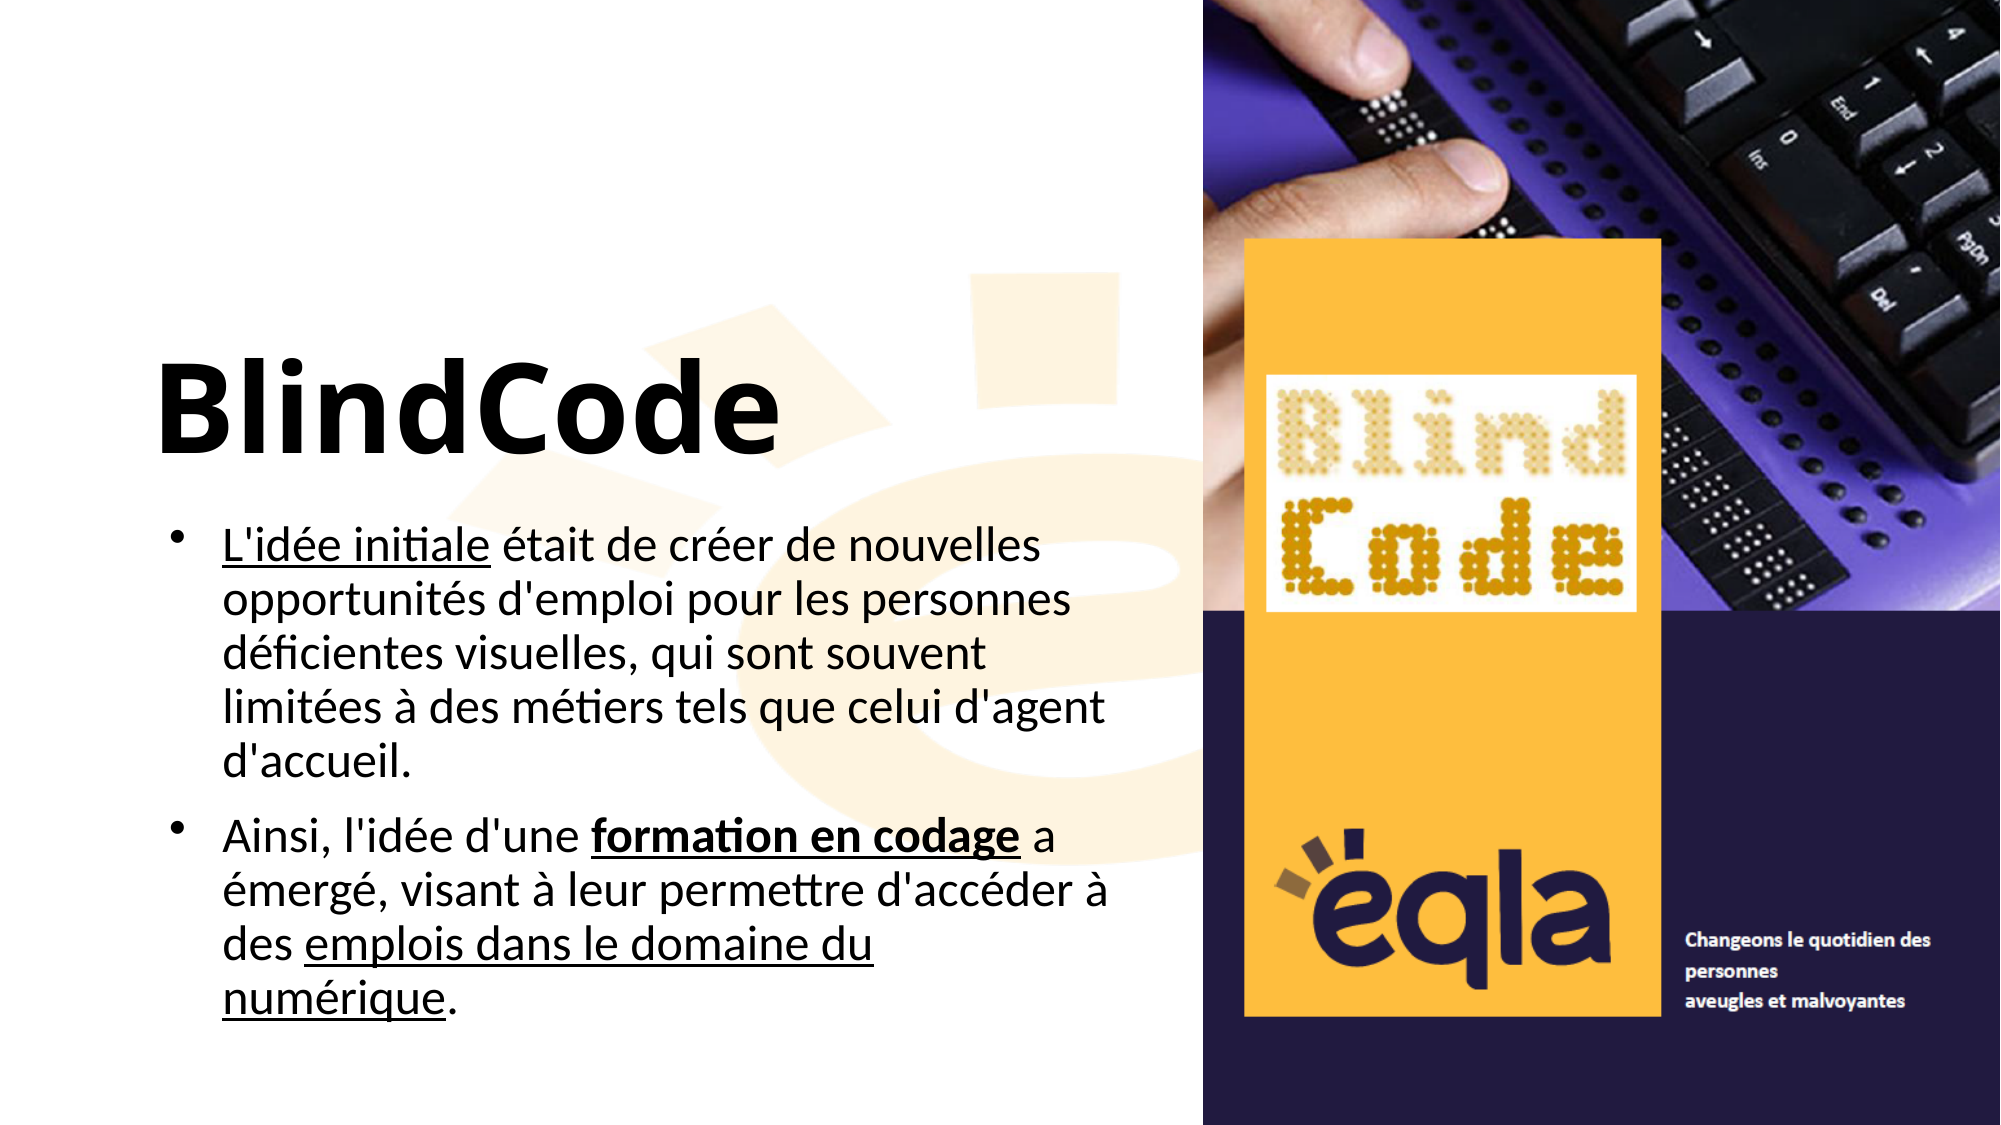

# BlindCode
L'idée initiale était de créer de nouvelles opportunités d'emploi pour les personnes déficientes visuelles, qui sont souvent limitées à des métiers tels que celui d'agent d'accueil.
Ainsi, l'idée d'une formation en codage a émergé, visant à leur permettre d'accéder à des emplois dans le domaine du numérique.